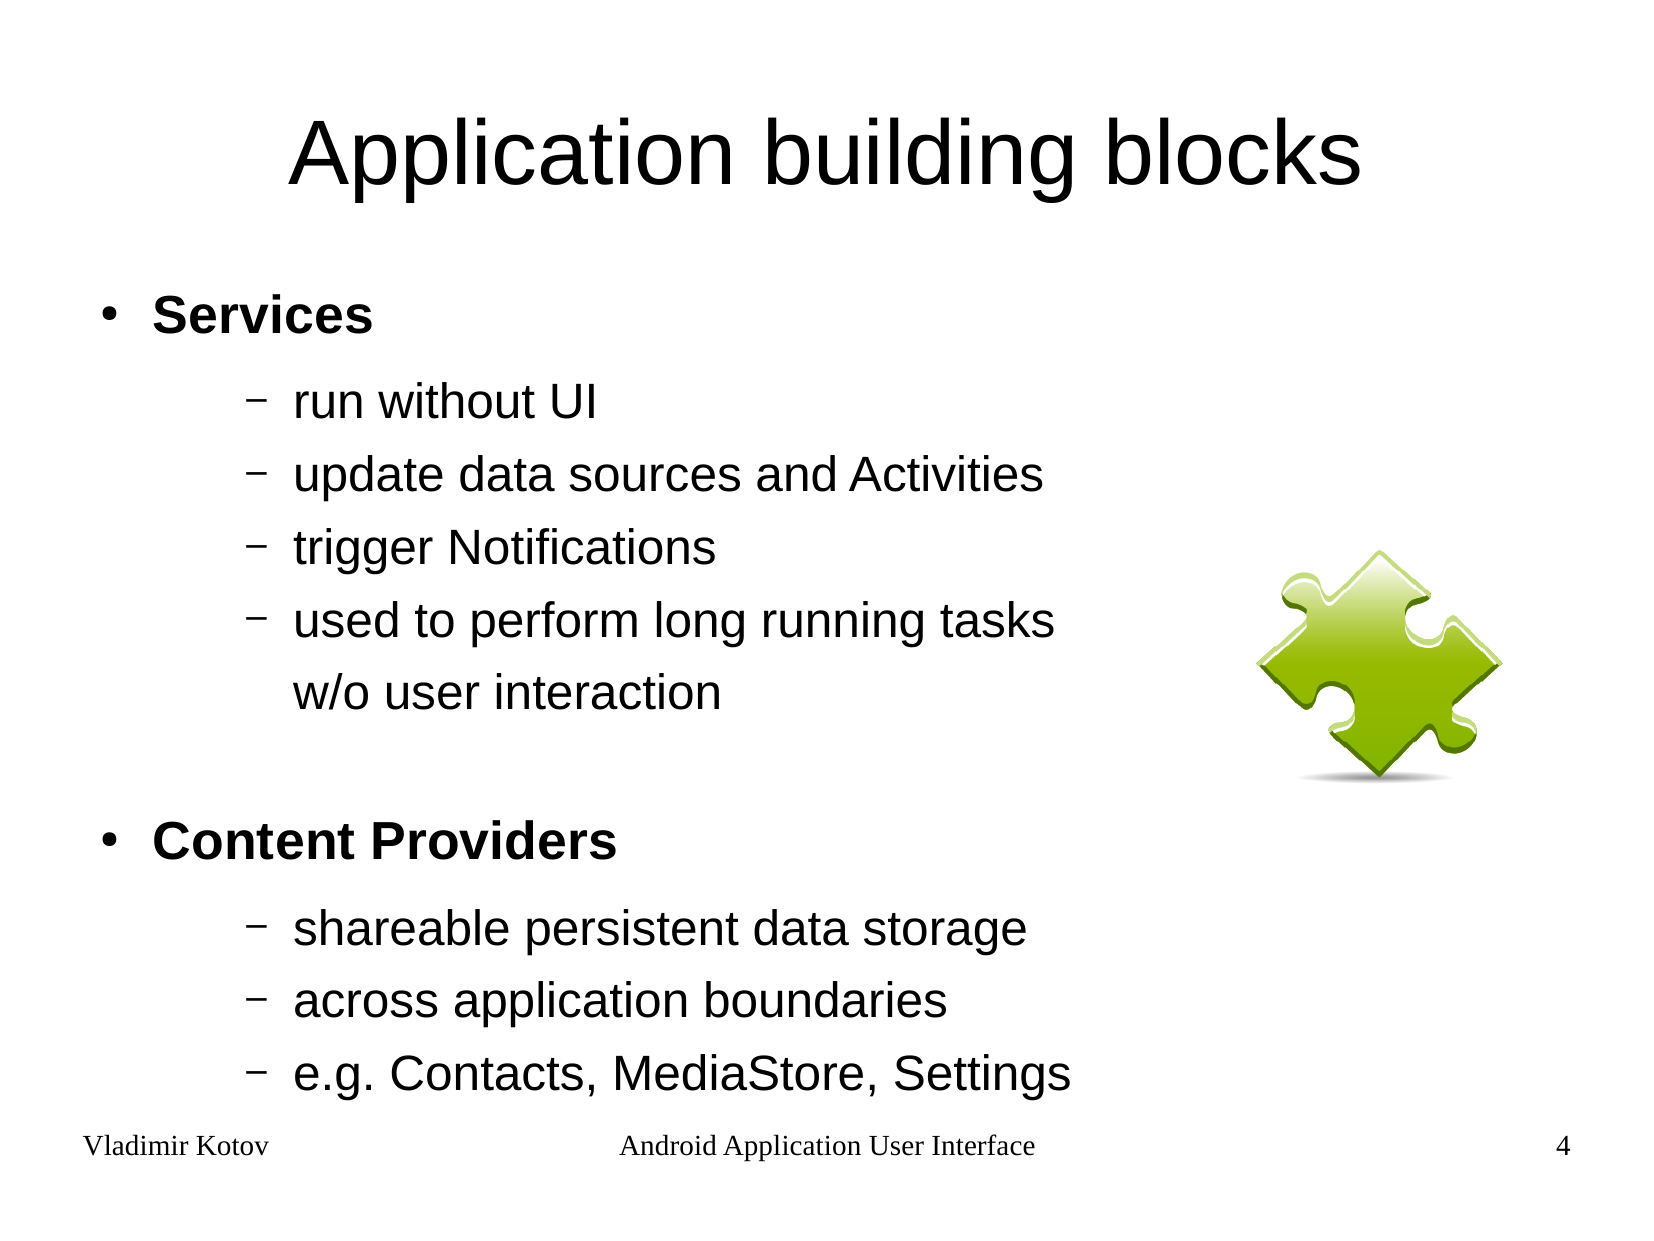

# Application building blocks
Services
run without UI
update data sources and Activities
trigger Notifications
used to perform long running tasks
w/o user interaction
Content Providers
shareable persistent data storage
across application boundaries
e.g. Contacts, MediaStore, Settings
Vladimir Kotov
Android Application User Interface
4